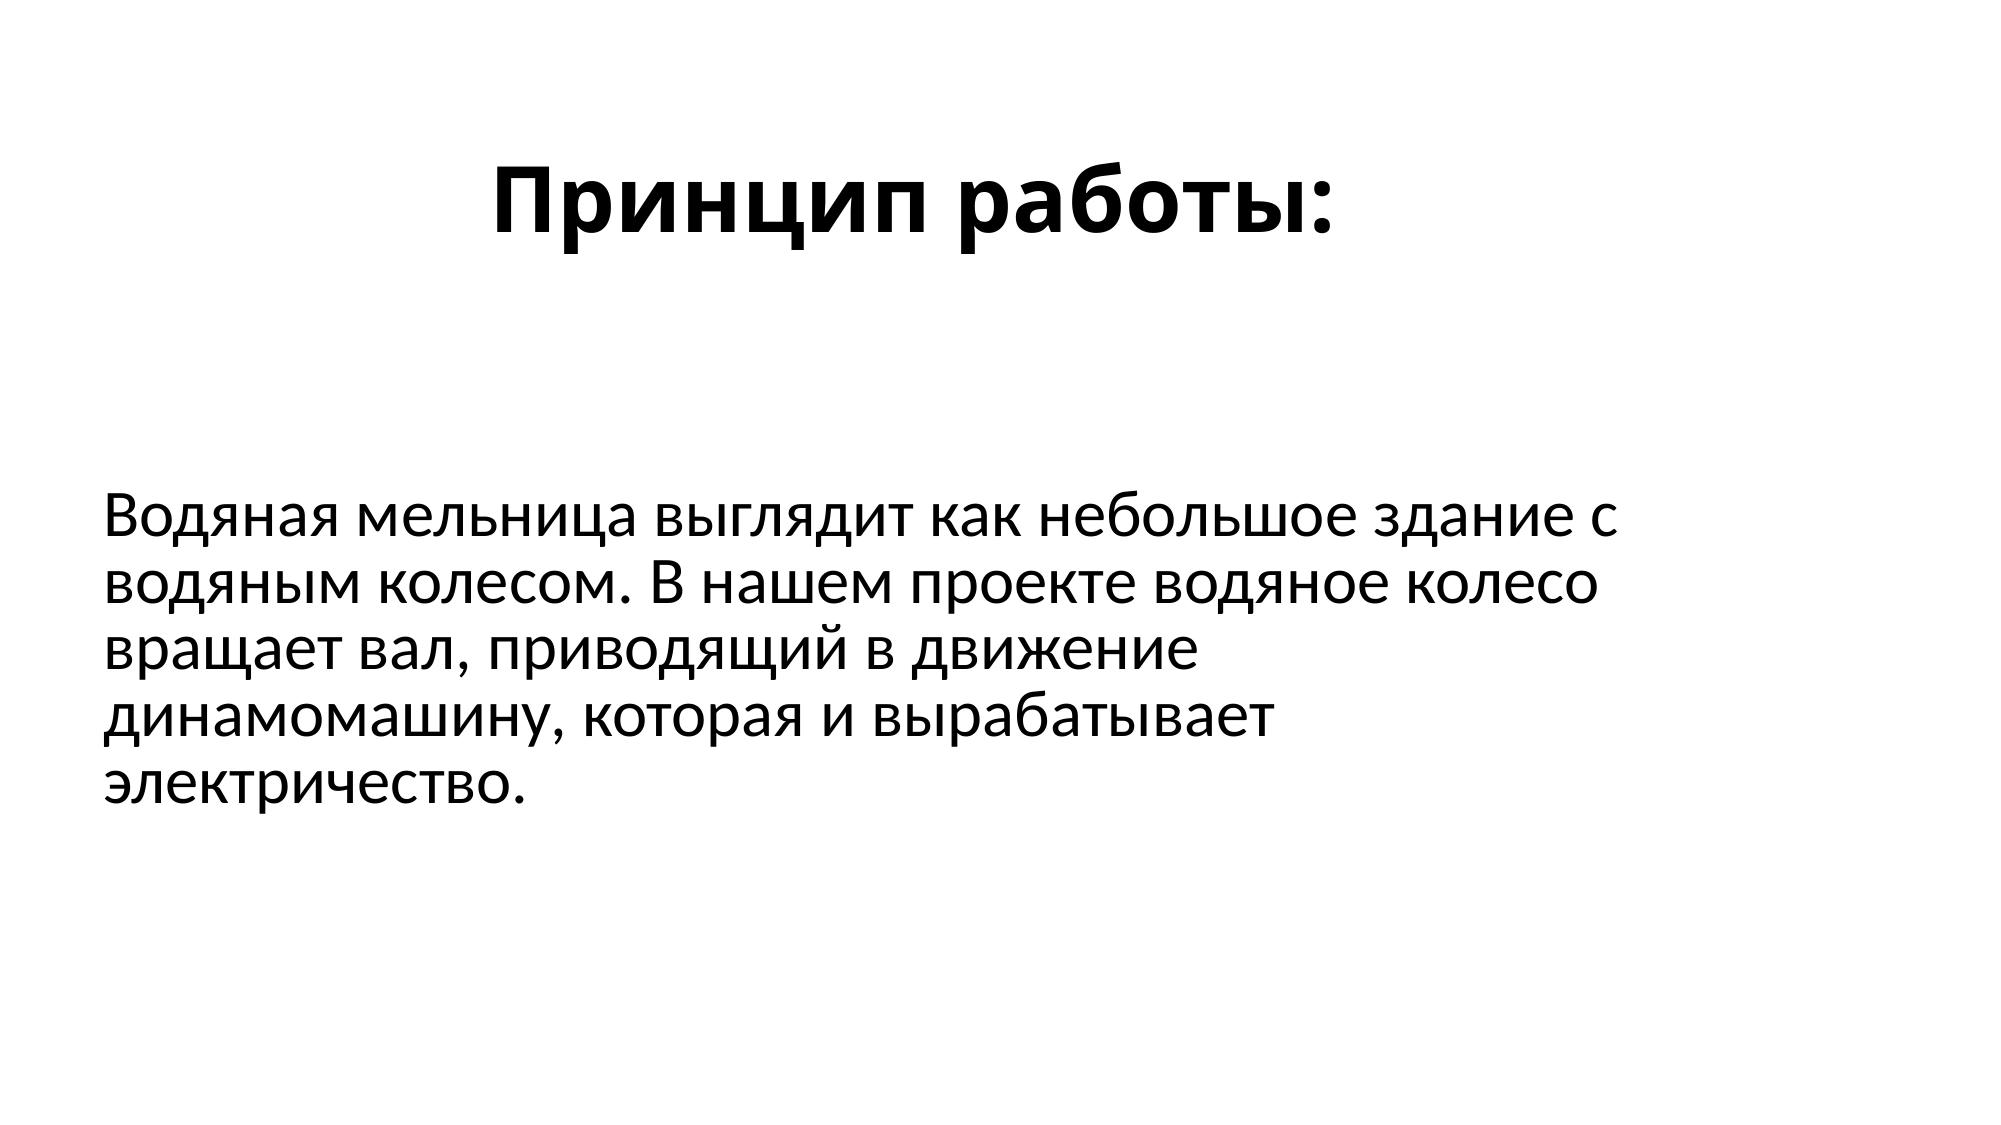

# Принцип работы:
Водяная мельница выглядит как небольшое здание с водяным колесом. В нашем проекте водяное колесо вращает вал, приводящий в движение динамомашину, которая и вырабатывает электричество.